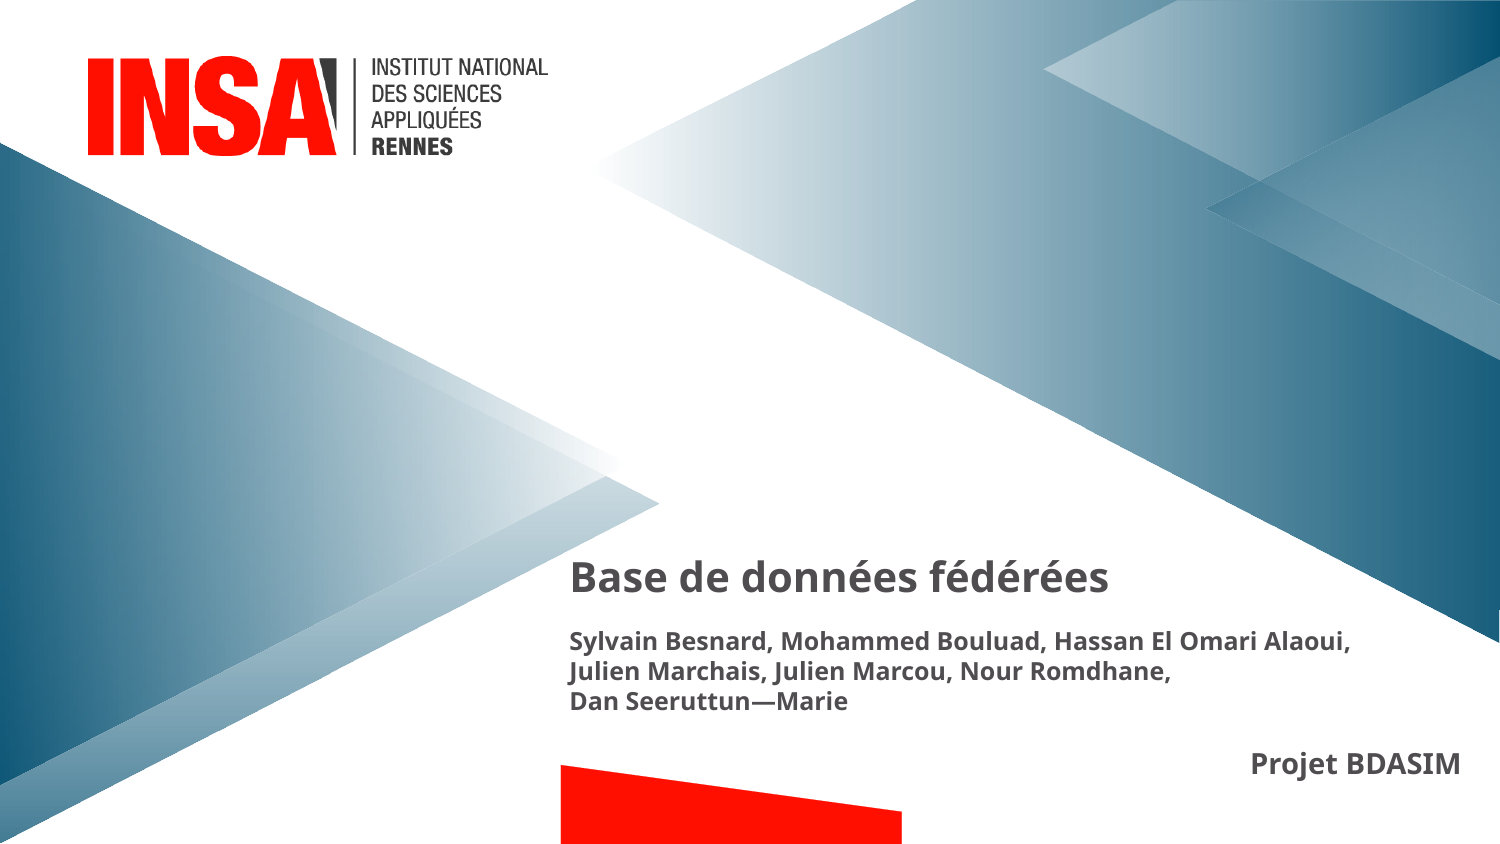

Base de données fédérées
Sylvain Besnard, Mohammed Bouluad, Hassan El Omari Alaoui,
Julien Marchais, Julien Marcou, Nour Romdhane,
Dan Seeruttun—Marie
Projet BDASIM